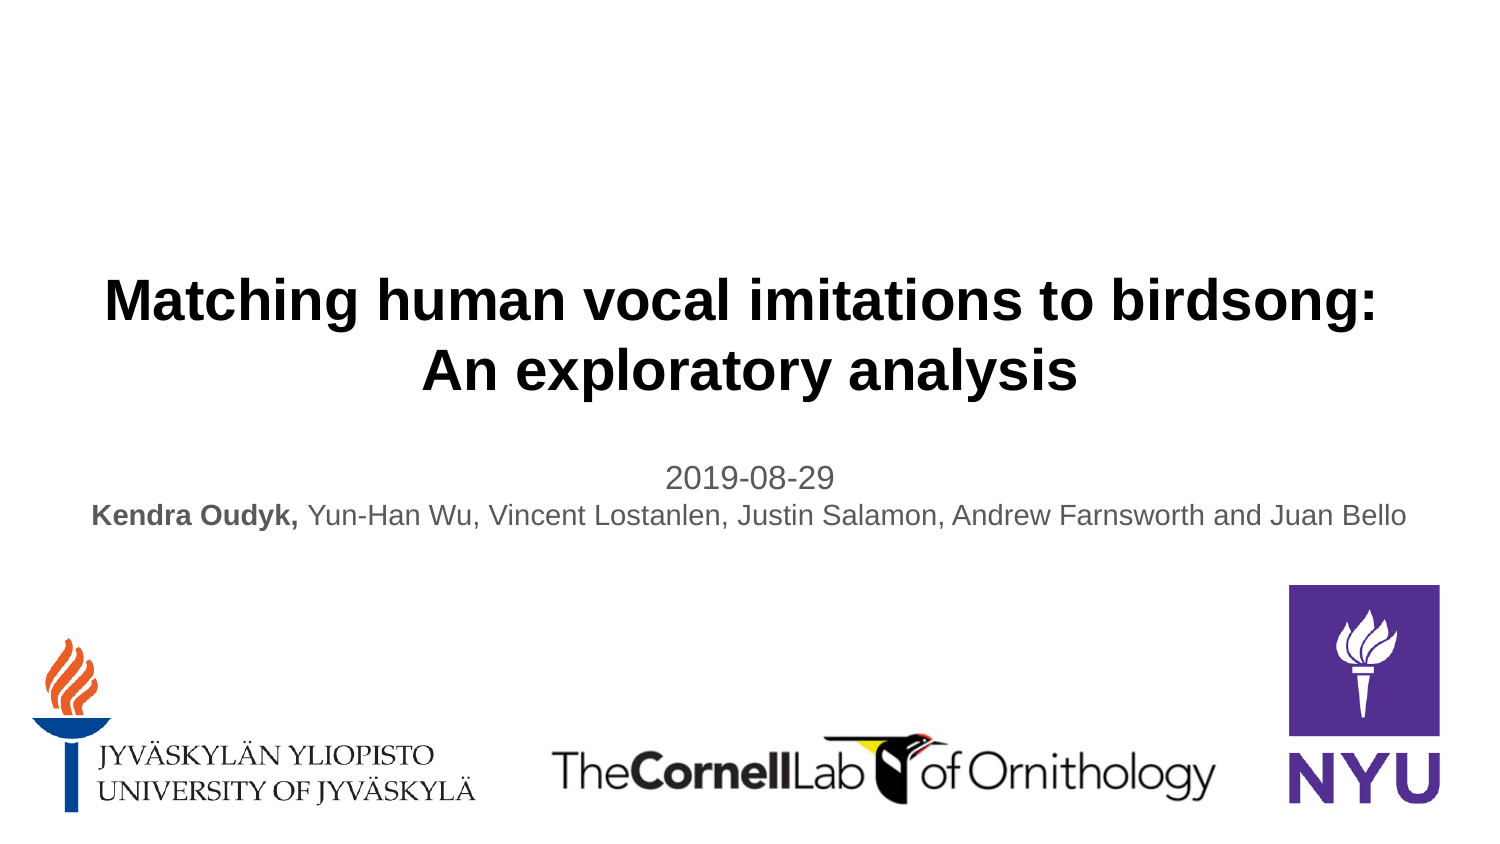

# Matching human vocal imitations to birdsong: An exploratory analysis
2019-08-29
Kendra Oudyk, Yun-Han Wu, Vincent Lostanlen, Justin Salamon, Andrew Farnsworth and Juan Bello